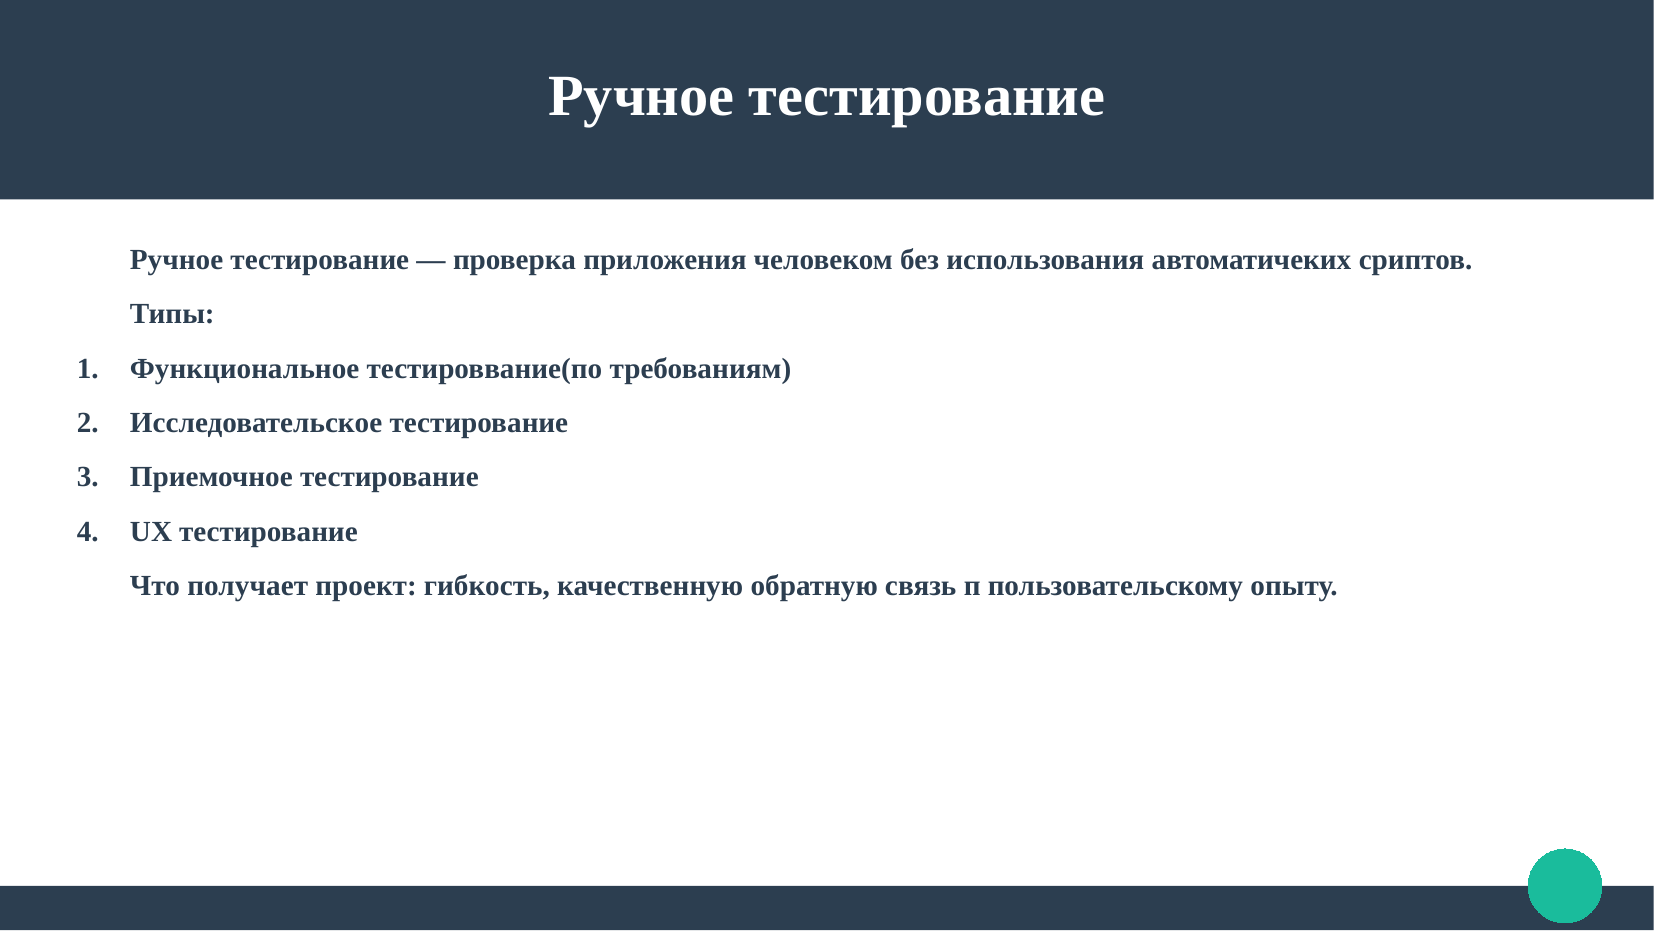

# Ручное тестирование
Ручное тестирование — проверка приложения человеком без использования автоматичеких сриптов.
Типы:
Функциональное тестироввание(по требованиям)
Исследовательское тестирование
Приемочное тестирование
UX тестирование
Что получает проект: гибкость, качественную обратную связь п пользовательскому опыту.